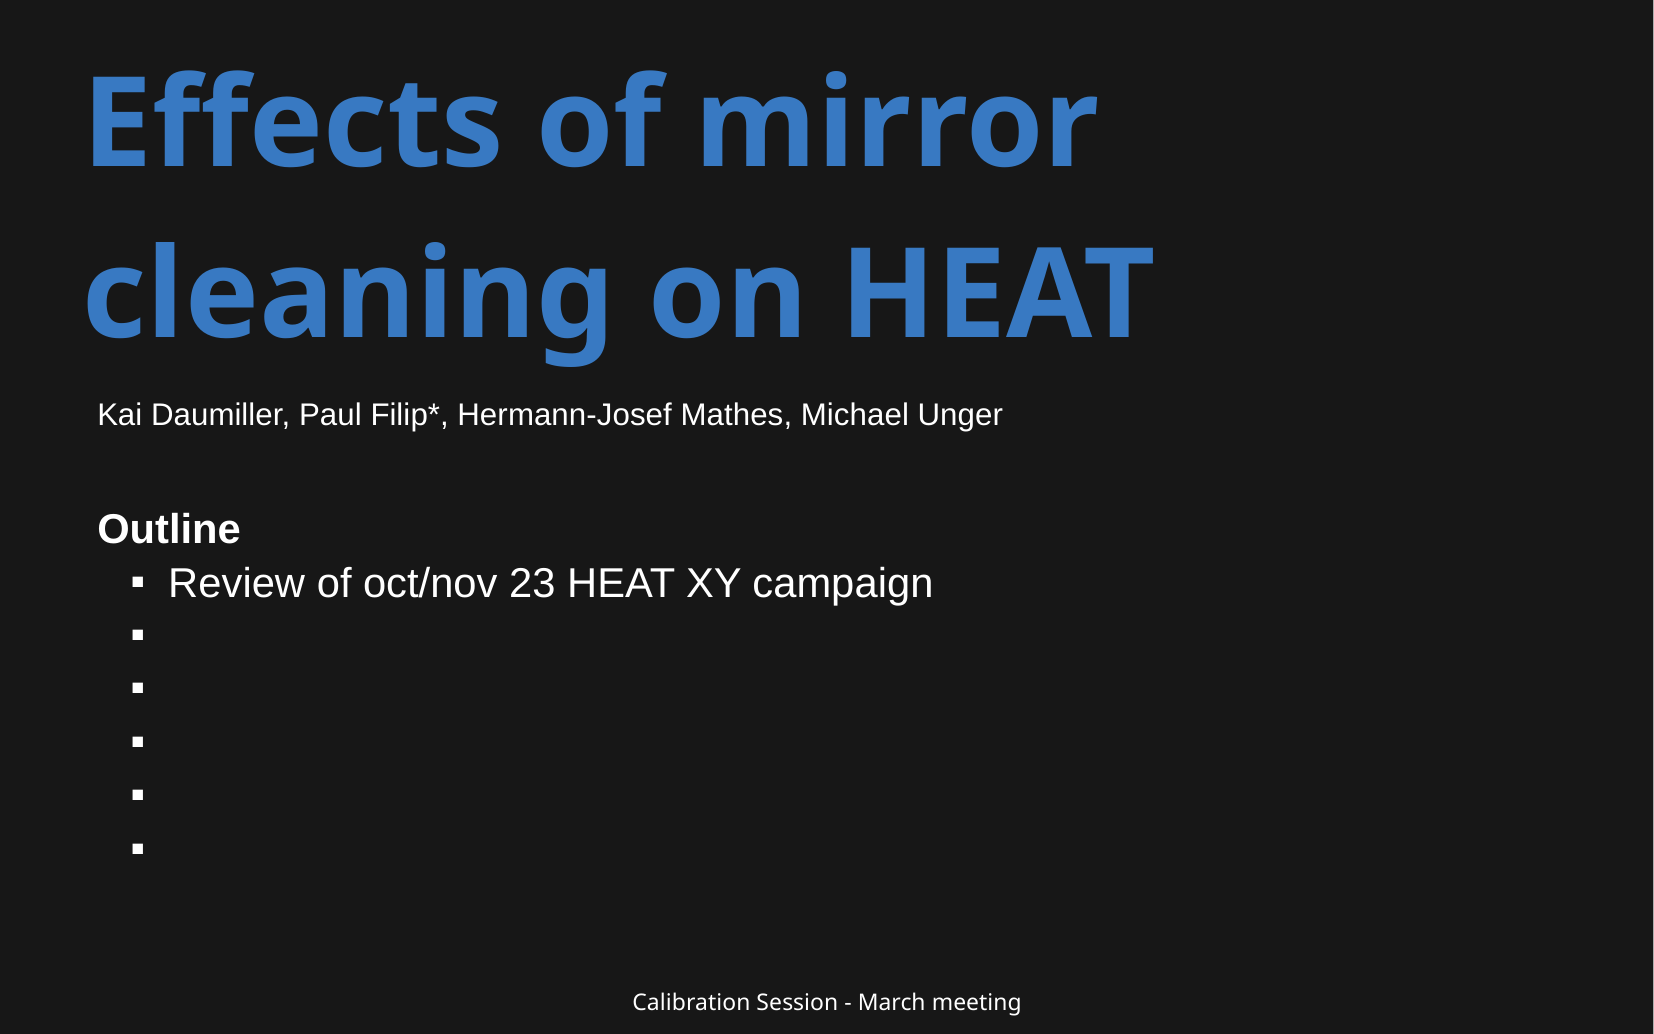

# Effects of mirror cleaning on HEAT
Calibration Session - March meeting